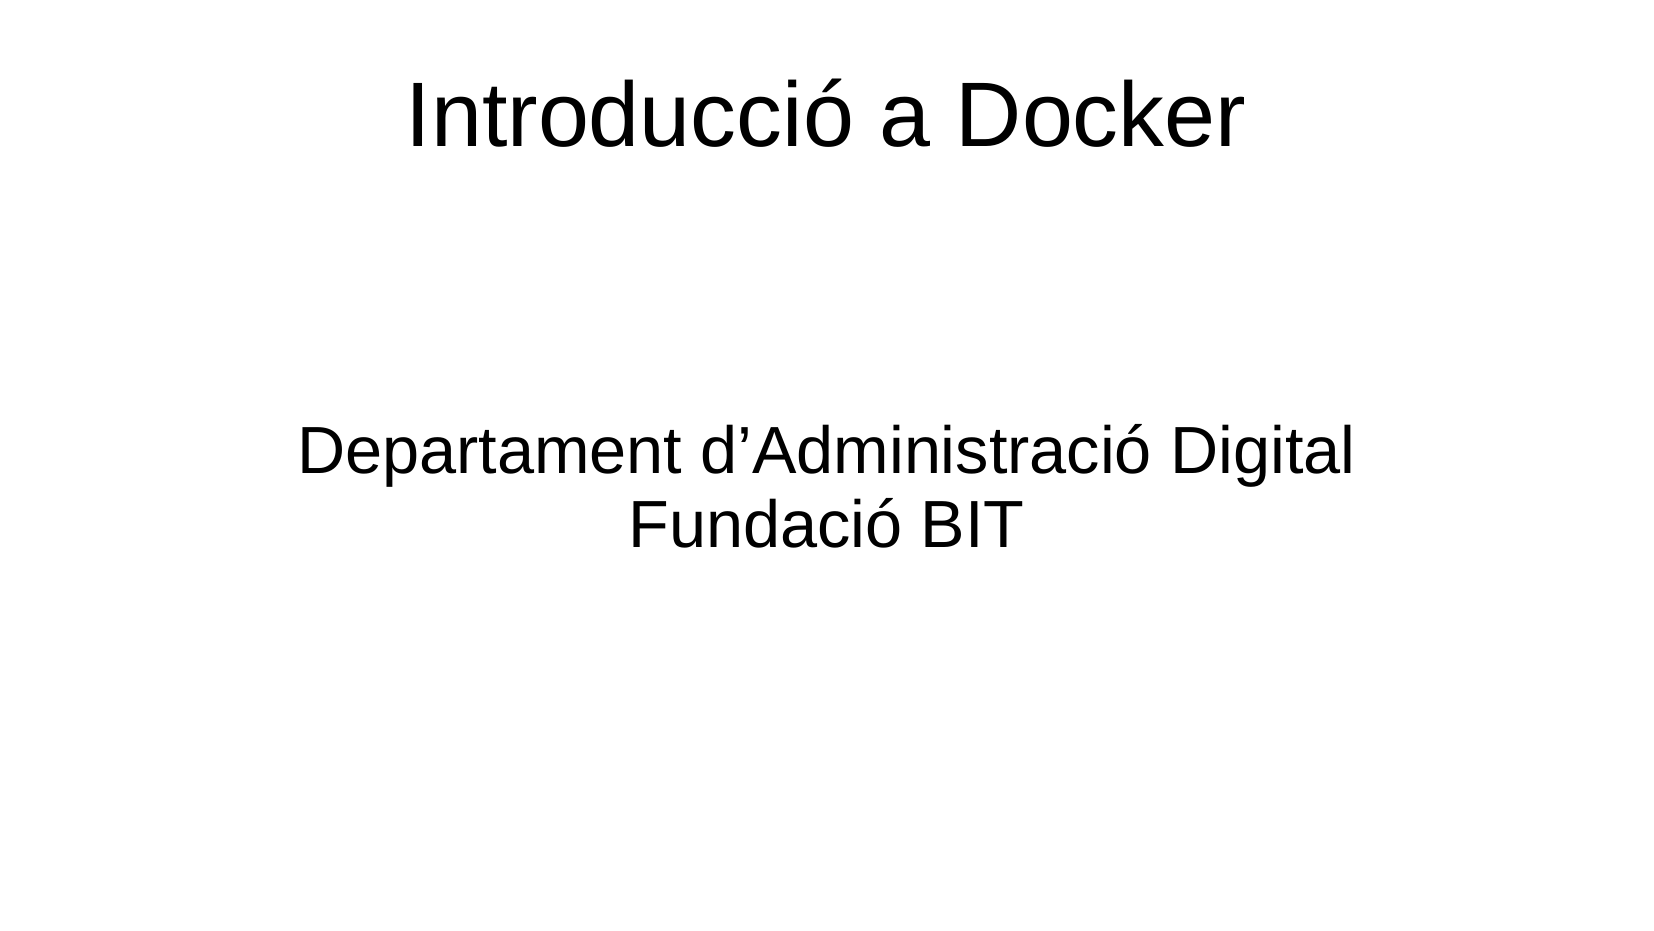

# Introducció a Docker
Departament d’Administració Digital
Fundació BIT